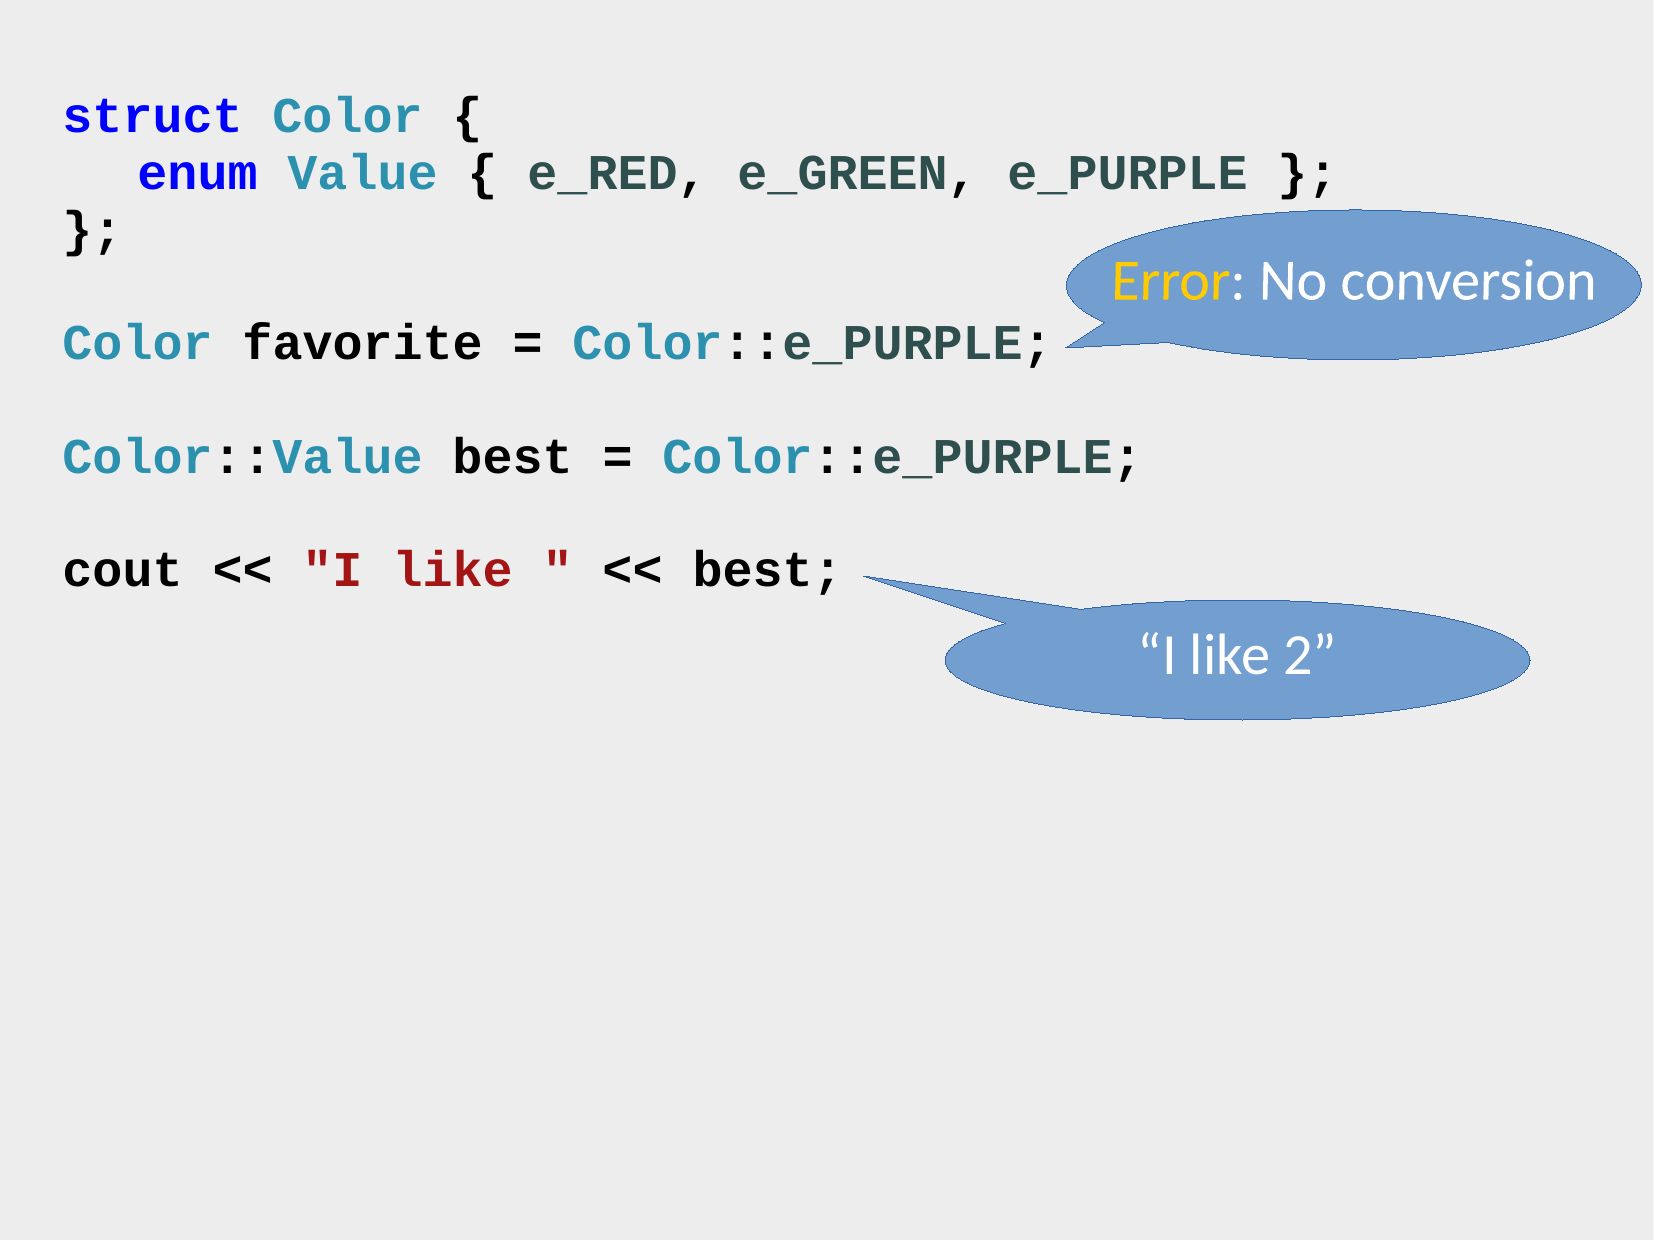

struct Color {
	enum Value { e_RED, e_GREEN, e_PURPLE };
};
Color favorite = Color::e_PURPLE;
Color::Value best = Color::e_PURPLE;
cout << "I like " << best;
Error: No conversion
“I like 2”